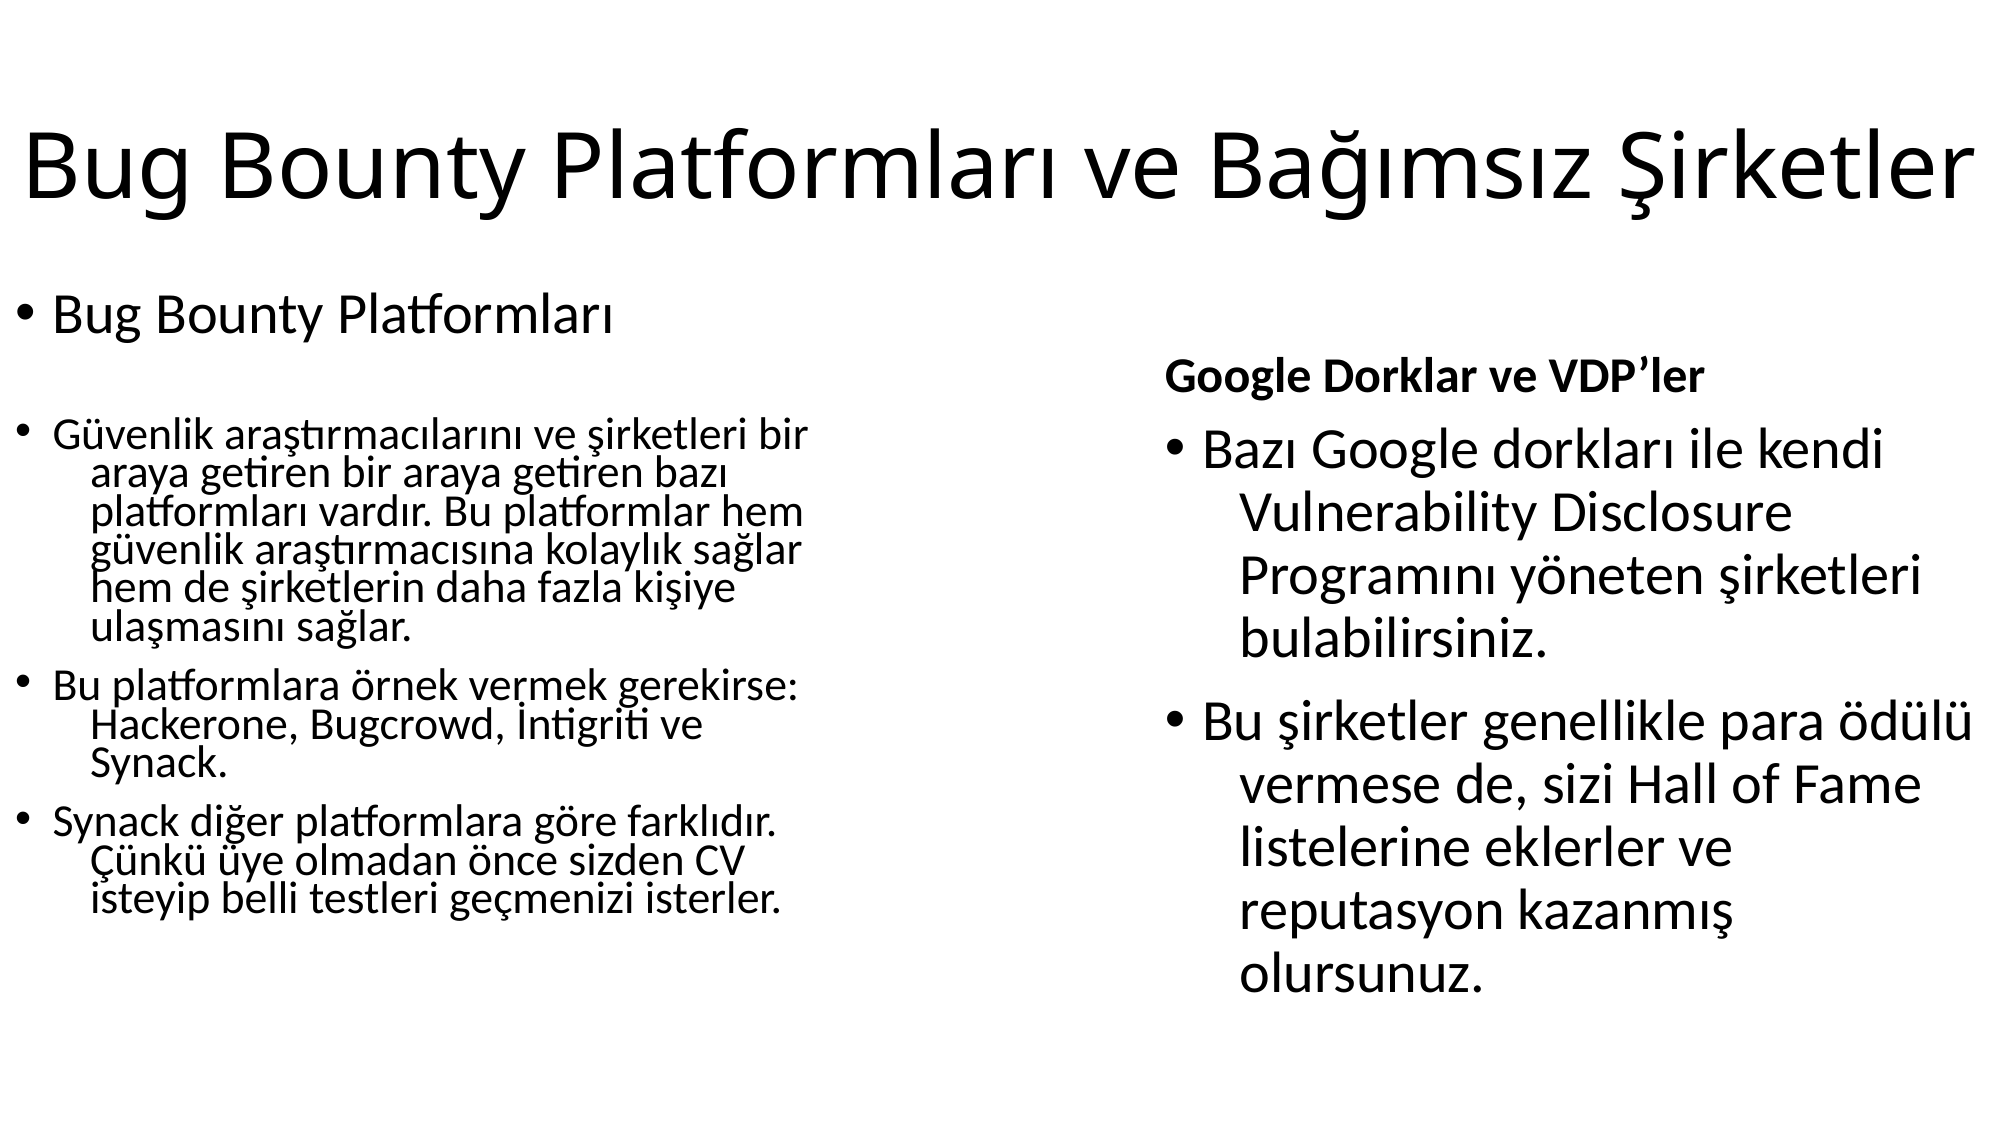

# Bug Bounty Platformları ve Bağımsız Şirketler
Bug Bounty Platformları
Google Dorklar ve VDP’ler
Güvenlik araştırmacılarını ve şirketleri bir araya getiren bir araya getiren bazı platformları vardır. Bu platformlar hem güvenlik araştırmacısına kolaylık sağlar hem de şirketlerin daha fazla kişiye ulaşmasını sağlar.
Bu platformlara örnek vermek gerekirse: Hackerone, Bugcrowd, İntigriti ve Synack.
Synack diğer platformlara göre farklıdır. Çünkü üye olmadan önce sizden CV isteyip belli testleri geçmenizi isterler.
Bazı Google dorkları ile kendi Vulnerability Disclosure Programını yöneten şirketleri bulabilirsiniz.
Bu şirketler genellikle para ödülü vermese de, sizi Hall of Fame listelerine eklerler ve reputasyon kazanmış olursunuz.